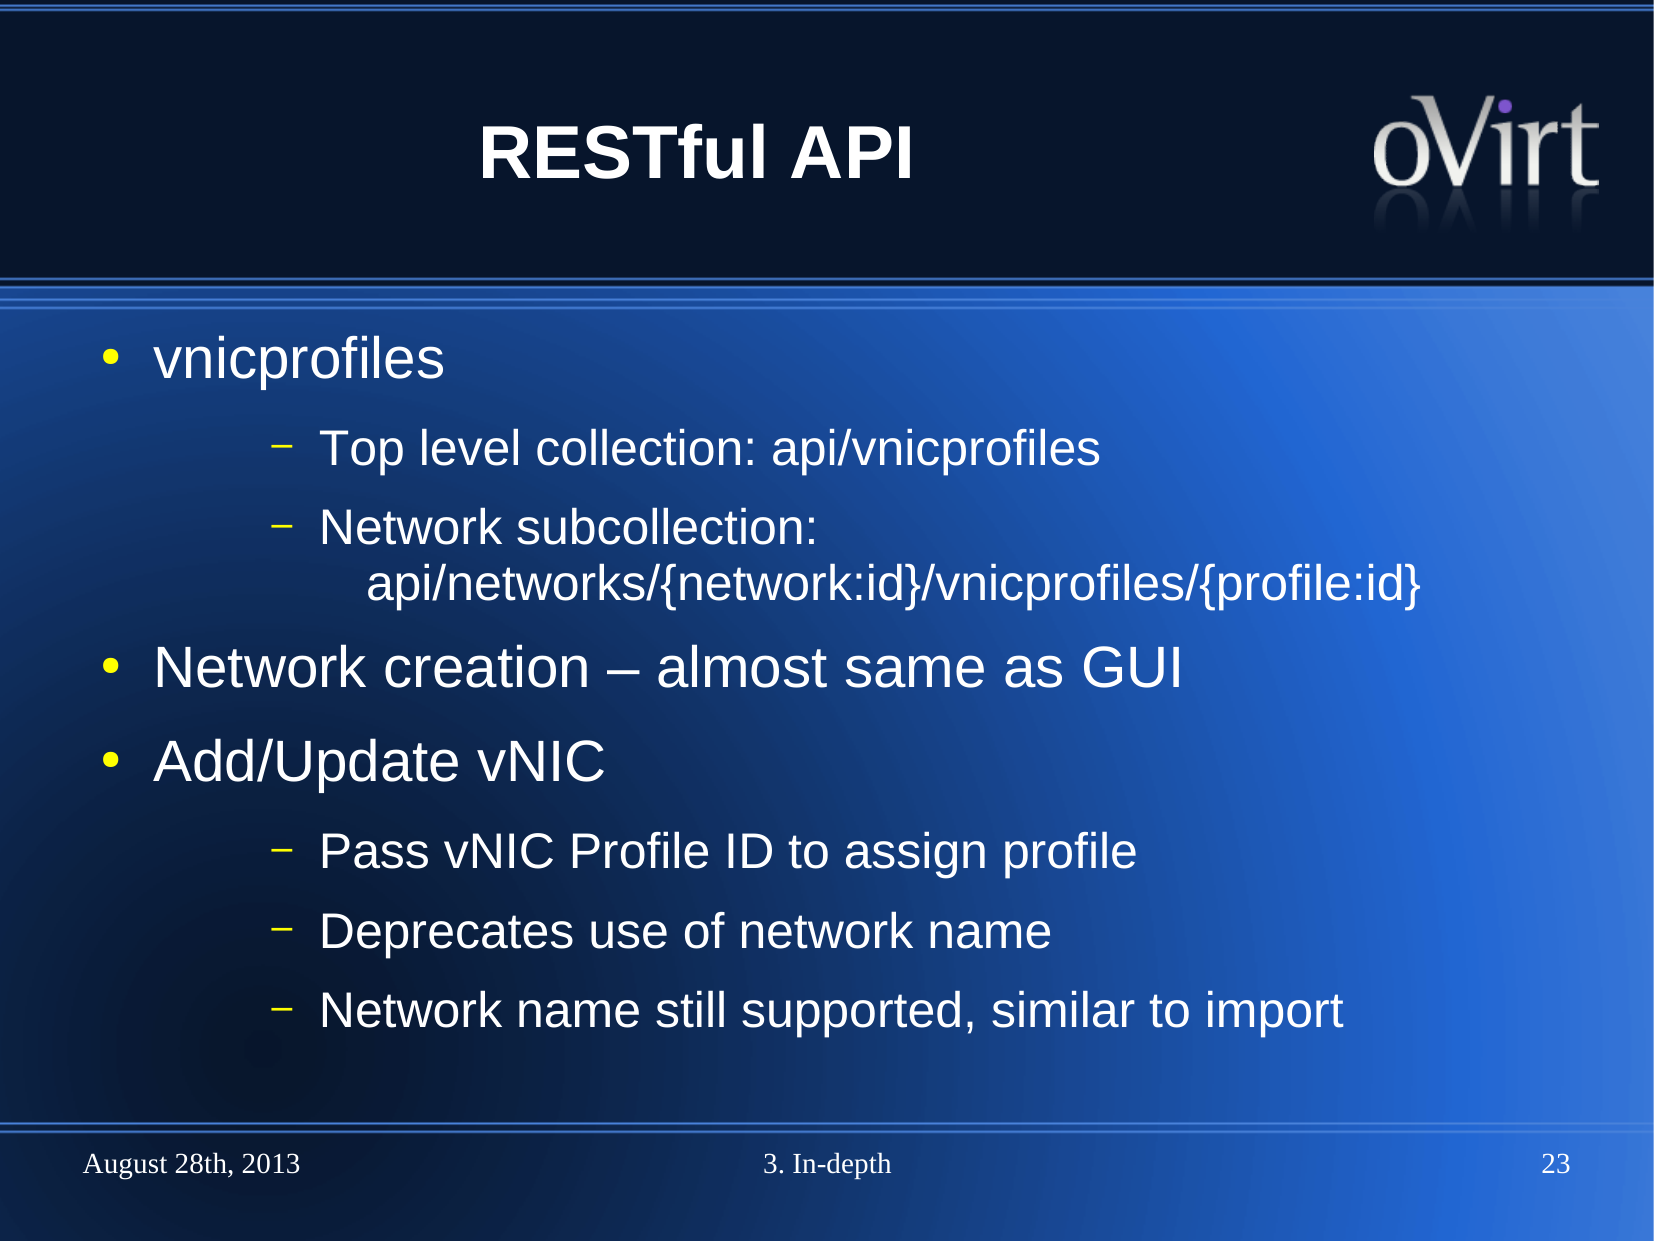

# RESTful API
vnicprofiles
Top level collection: api/vnicprofiles
Network subcollection: api/networks/{network:id}/vnicprofiles/{profile:id}
Network creation – almost same as GUI
Add/Update vNIC
Pass vNIC Profile ID to assign profile
Deprecates use of network name
Network name still supported, similar to import
August 28th, 2013
3. In-depth
23